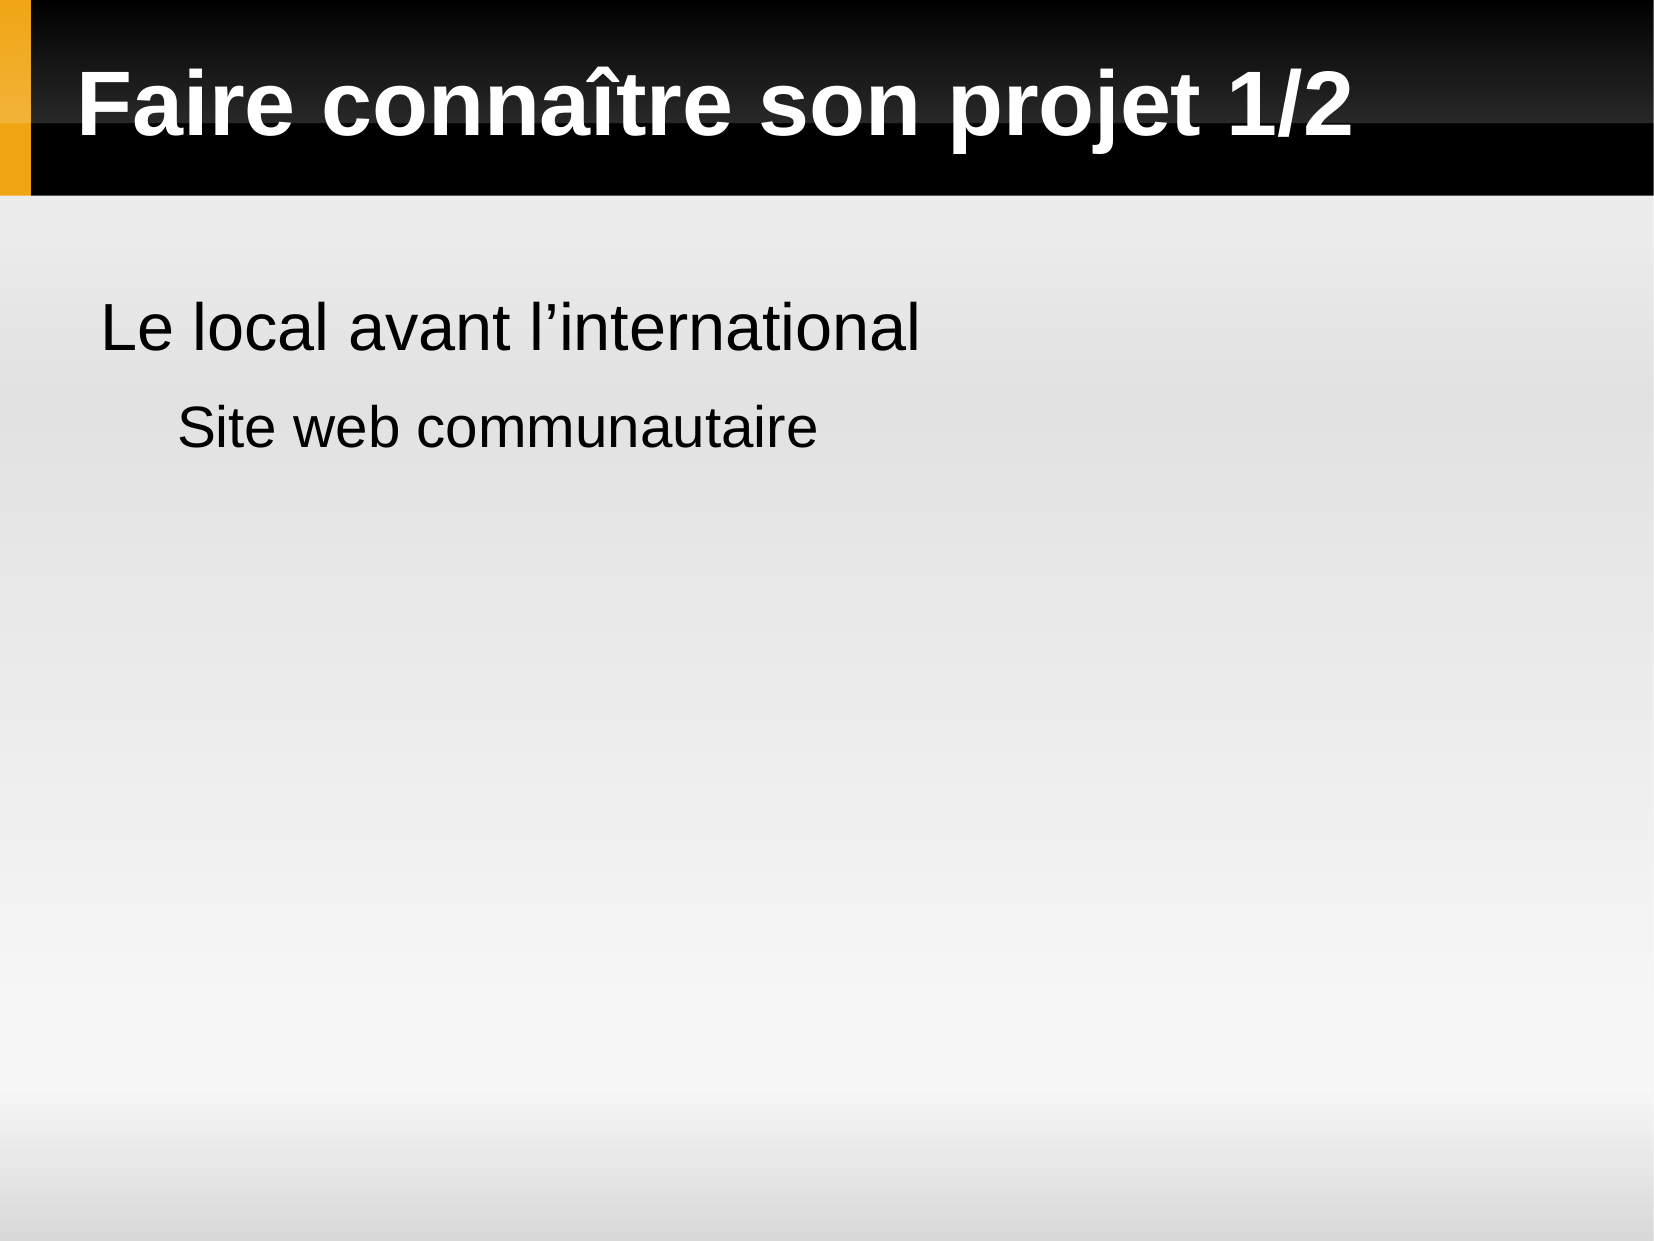

# Faire connaître son projet 1/2
Le local avant l’international
Site web communautaire